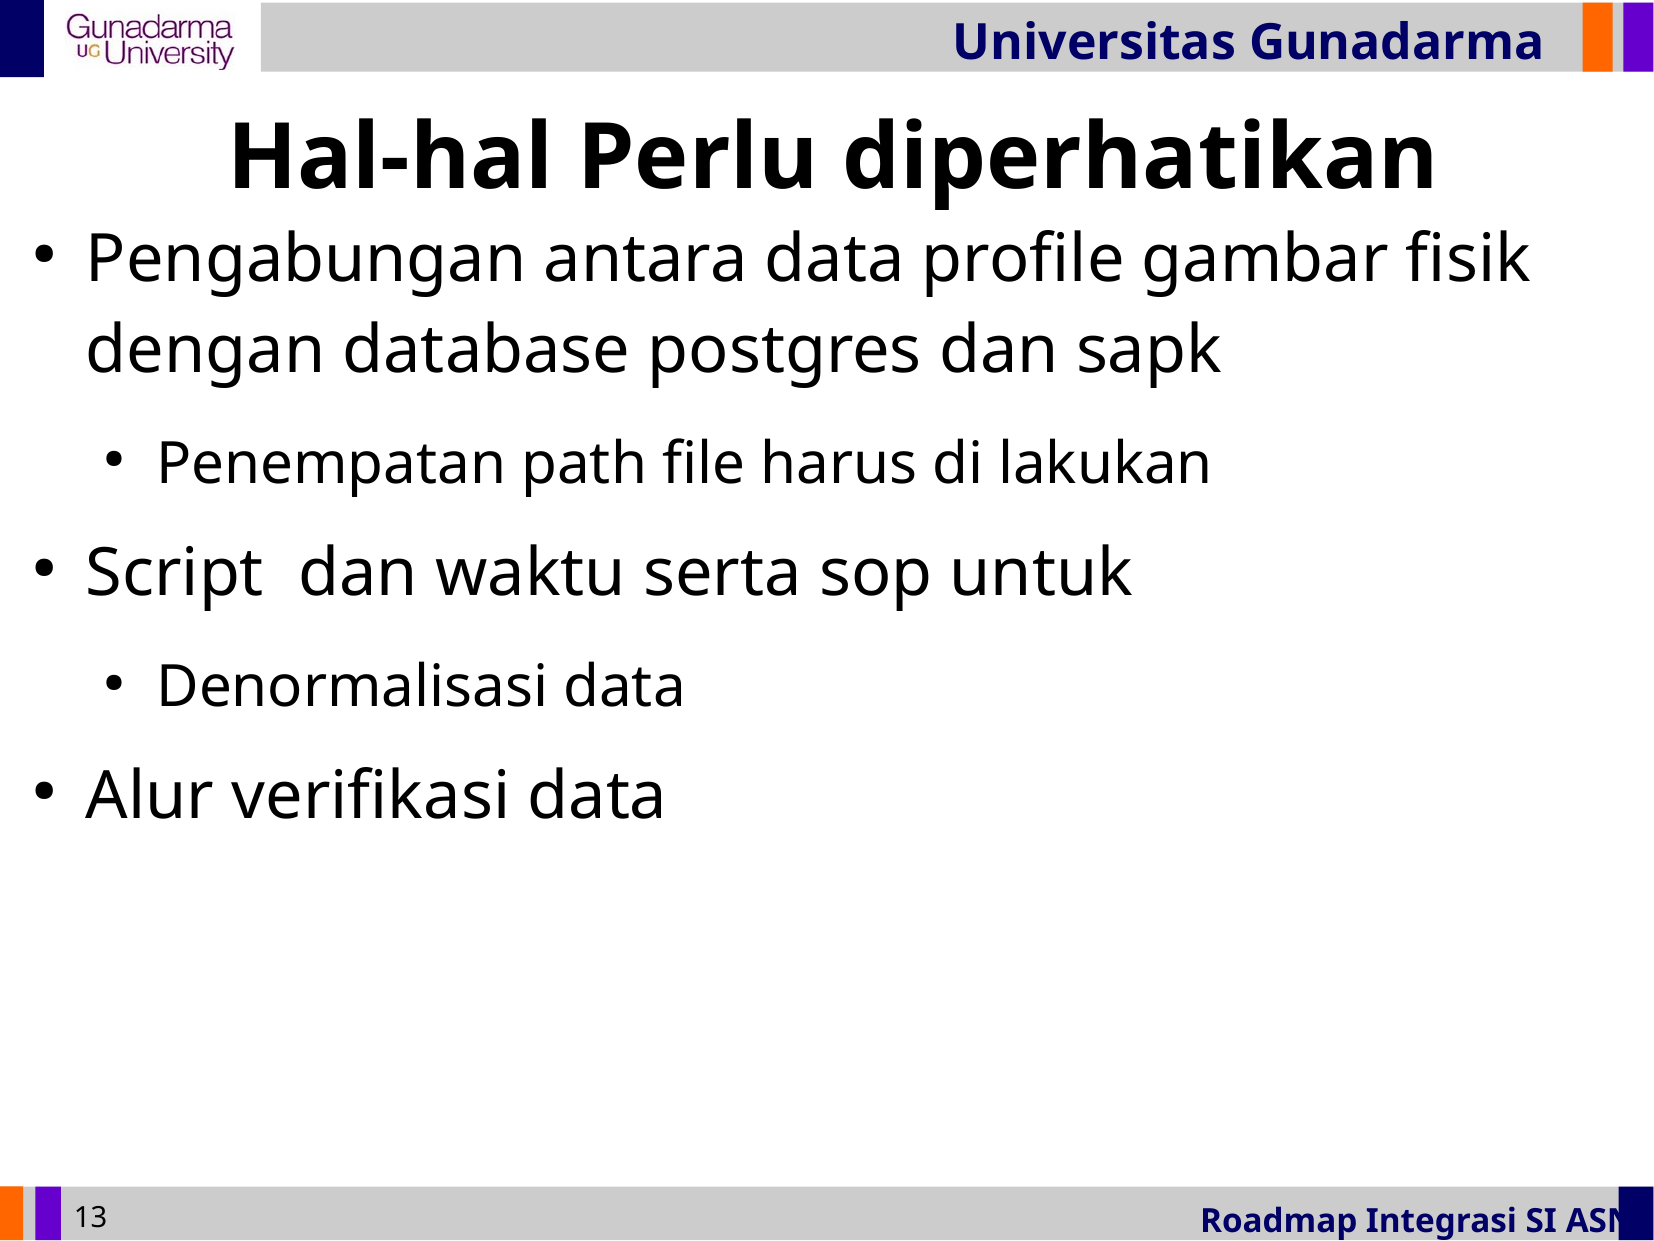

# Hal-hal Perlu diperhatikan
Pengabungan antara data profile gambar fisik dengan database postgres dan sapk
Penempatan path file harus di lakukan
Script dan waktu serta sop untuk
Denormalisasi data
Alur verifikasi data